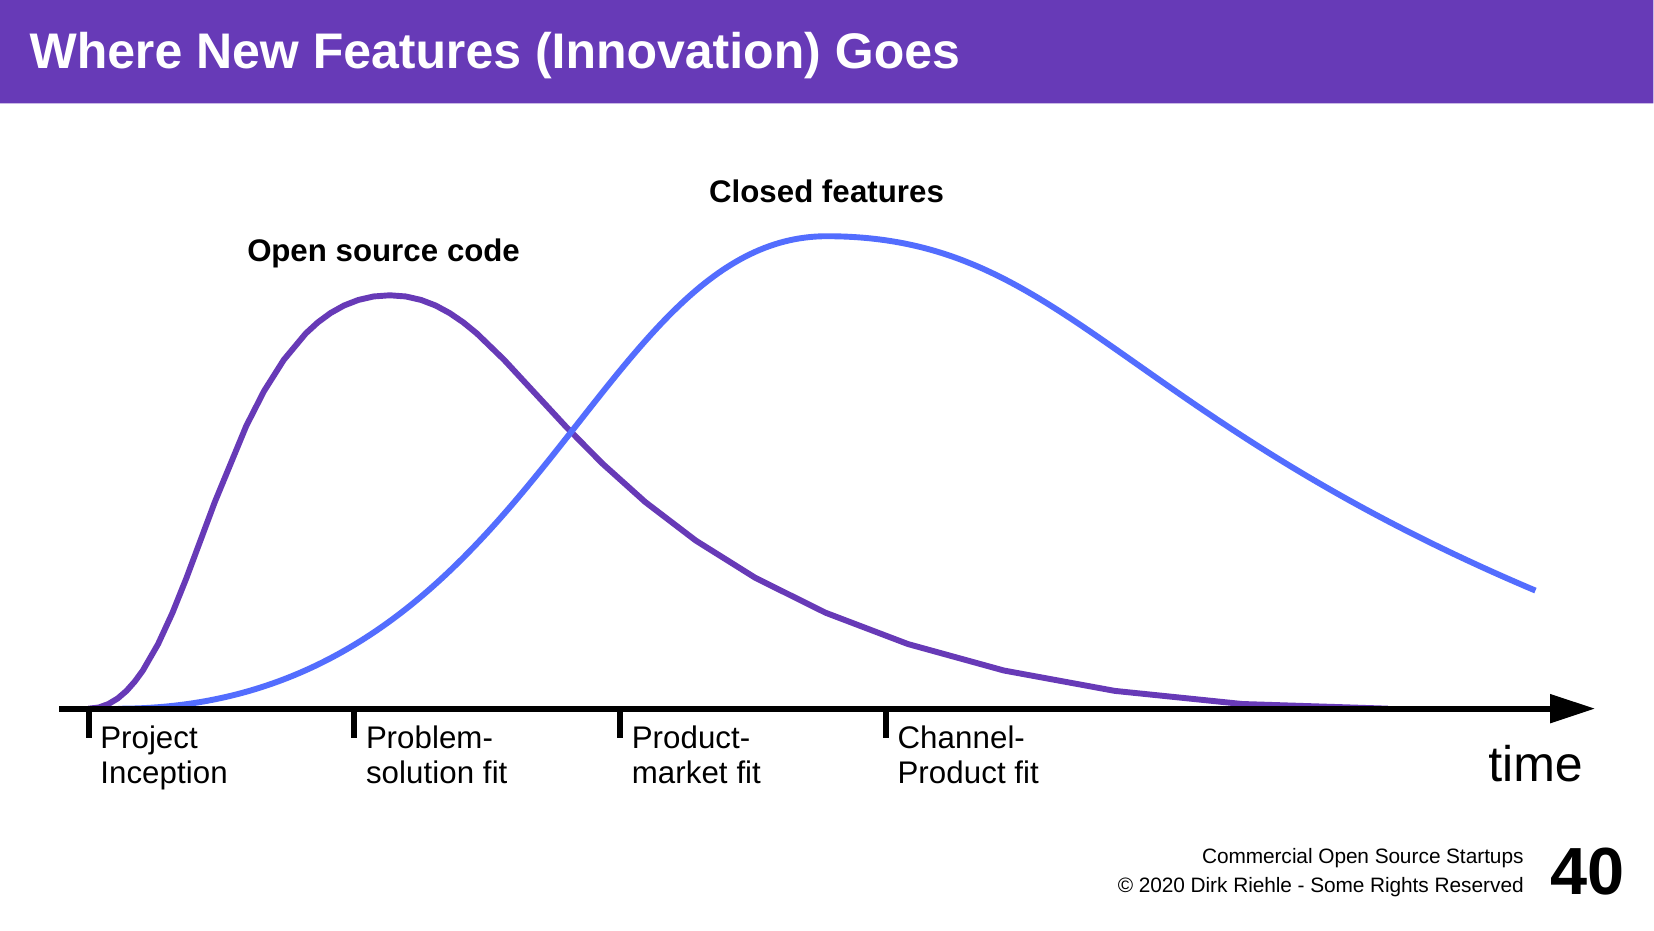

# Where New Features (Innovation) Goes
Closed features
Open source code
time
Project
Inception
Problem-
solution fit
Product-
market fit
Channel-
Product fit
Commercial Open Source Startups
40
© 2020 Dirk Riehle - Some Rights Reserved